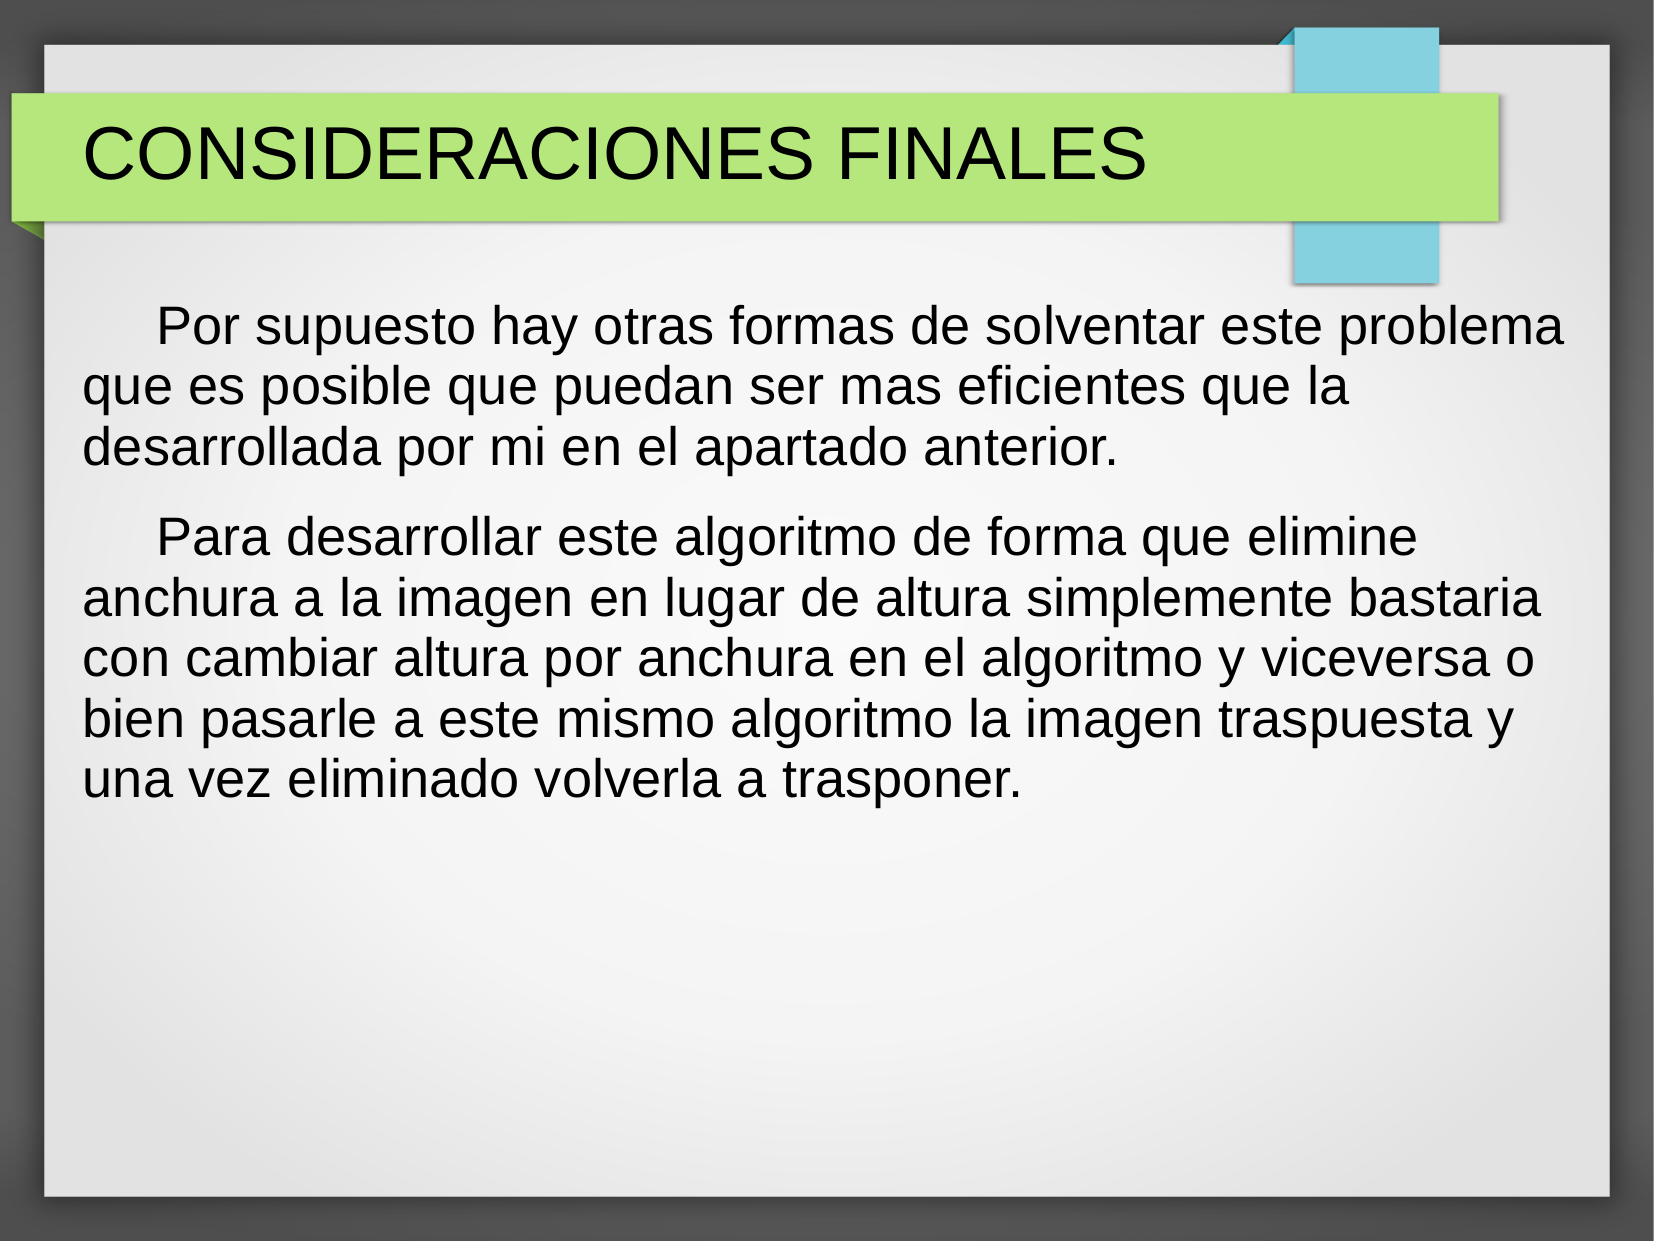

# CONSIDERACIONES FINALES
 	Por supuesto hay otras formas de solventar este problema que es posible que puedan ser mas eficientes que la desarrollada por mi en el apartado anterior.
 	Para desarrollar este algoritmo de forma que elimine anchura a la imagen en lugar de altura simplemente bastaria con cambiar altura por anchura en el algoritmo y viceversa o bien pasarle a este mismo algoritmo la imagen traspuesta y una vez eliminado volverla a trasponer.